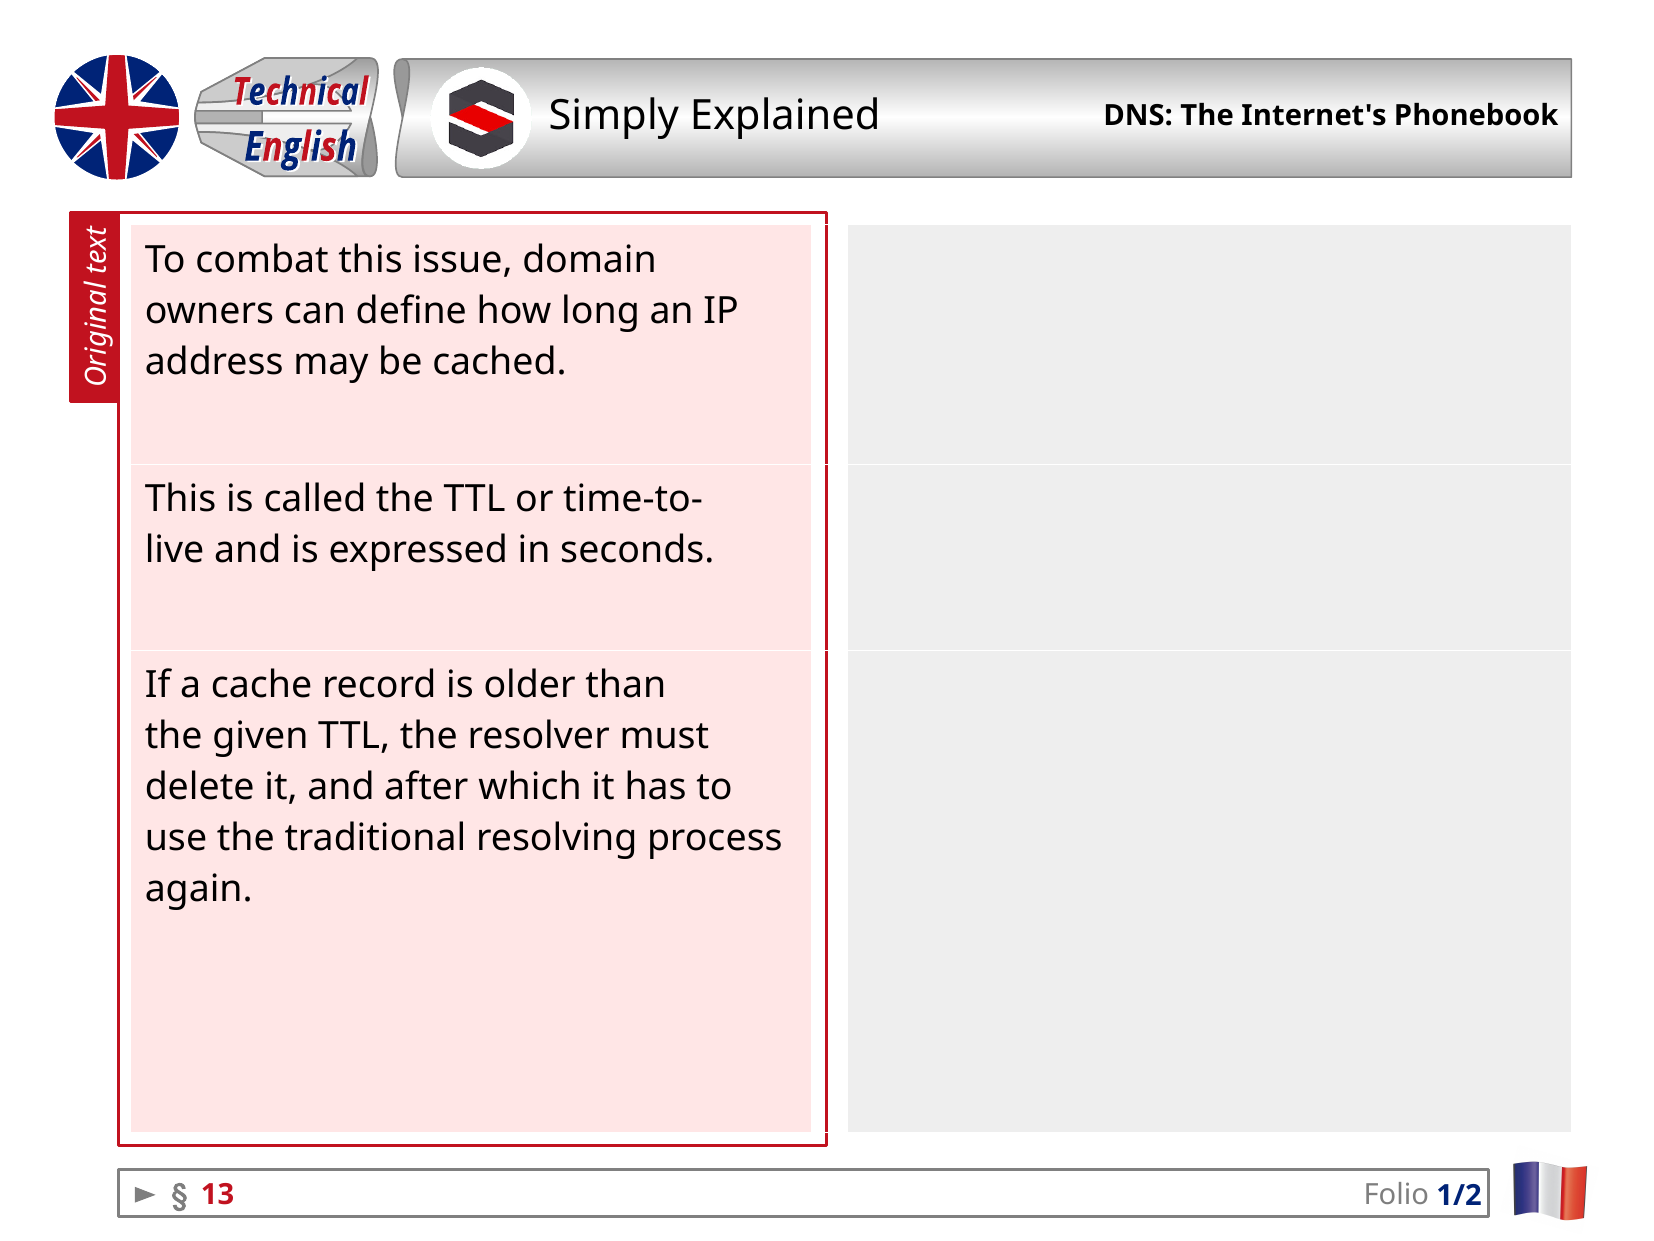

#
| To combat this issue, domain owners can define how long an IP address may be cached. | | |
| --- | --- | --- |
| This is called the TTL or time-to- live and is expressed in seconds. | | |
| If a cache record is older than the given TTL, the resolver must delete it, and after which it has to use the traditional resolving process again. | | |
13
1/2